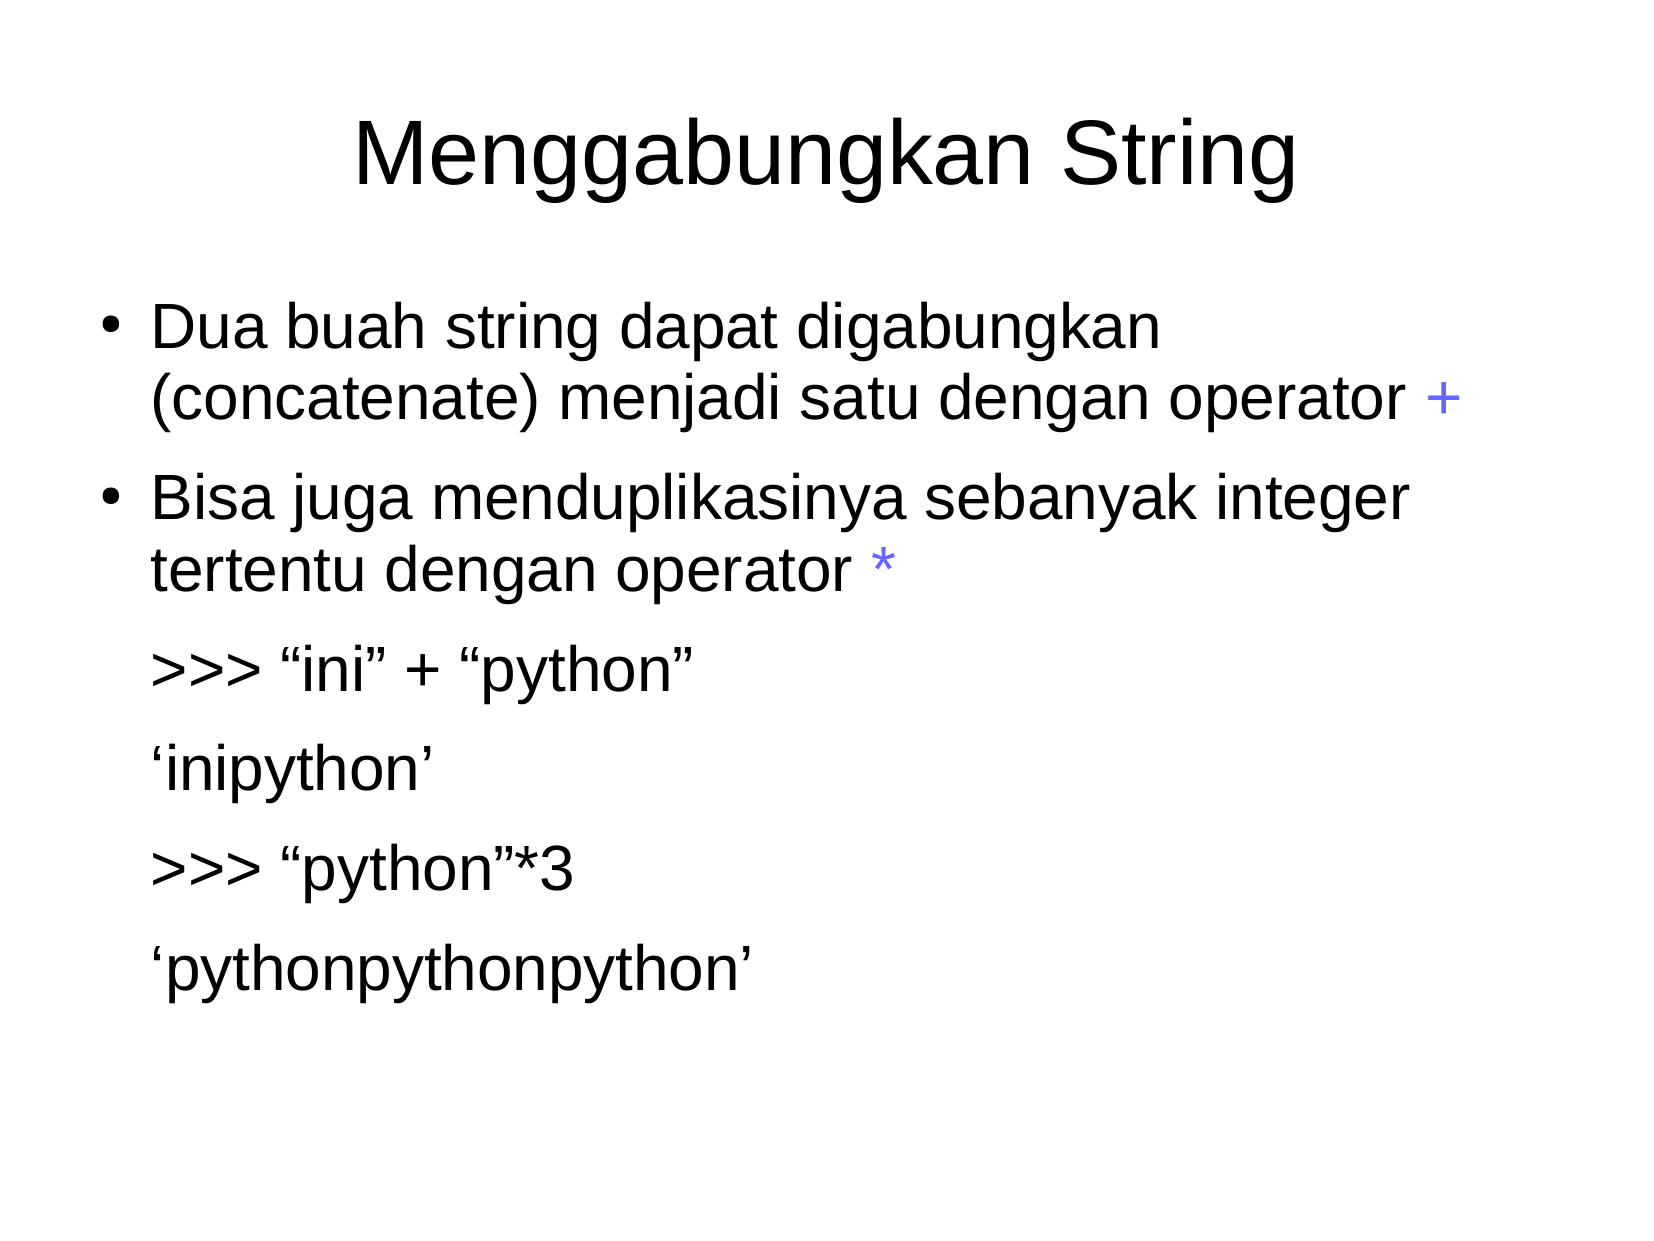

# Menggabungkan String
Dua buah string dapat digabungkan (concatenate) menjadi satu dengan operator +
Bisa juga menduplikasinya sebanyak integer tertentu dengan operator *
>>> “ini” + “python”
‘inipython’
>>> “python”*3
‘pythonpythonpython’